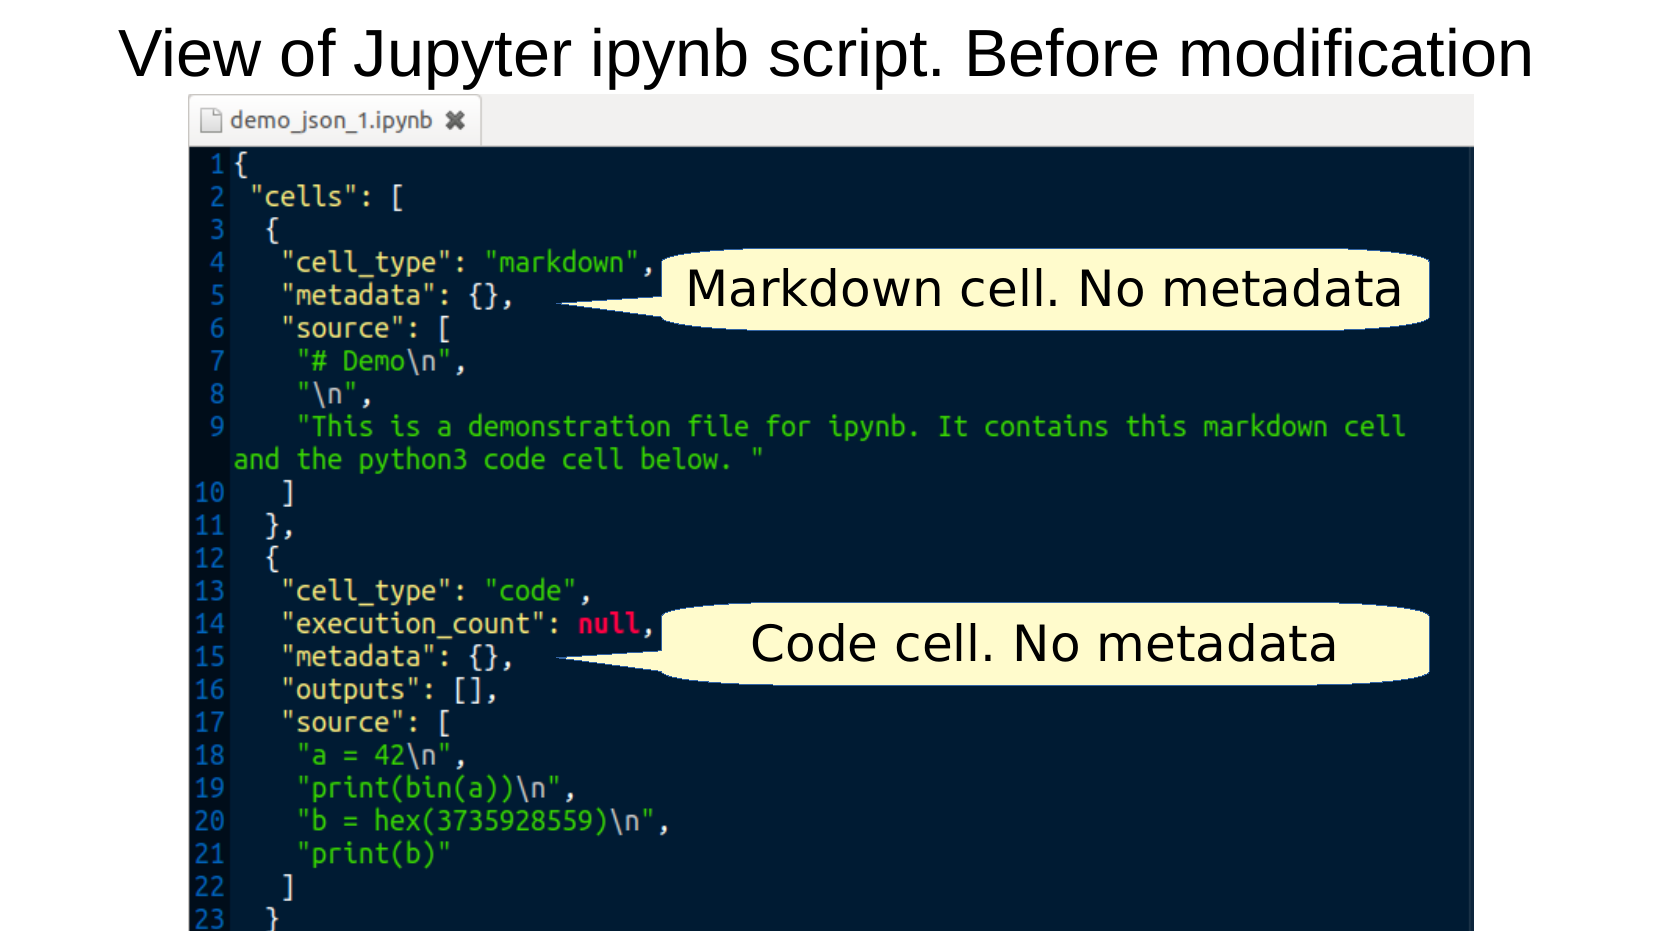

View of Jupyter ipynb script. Before modification
Markdown cell. No metadata
Code cell. No metadata